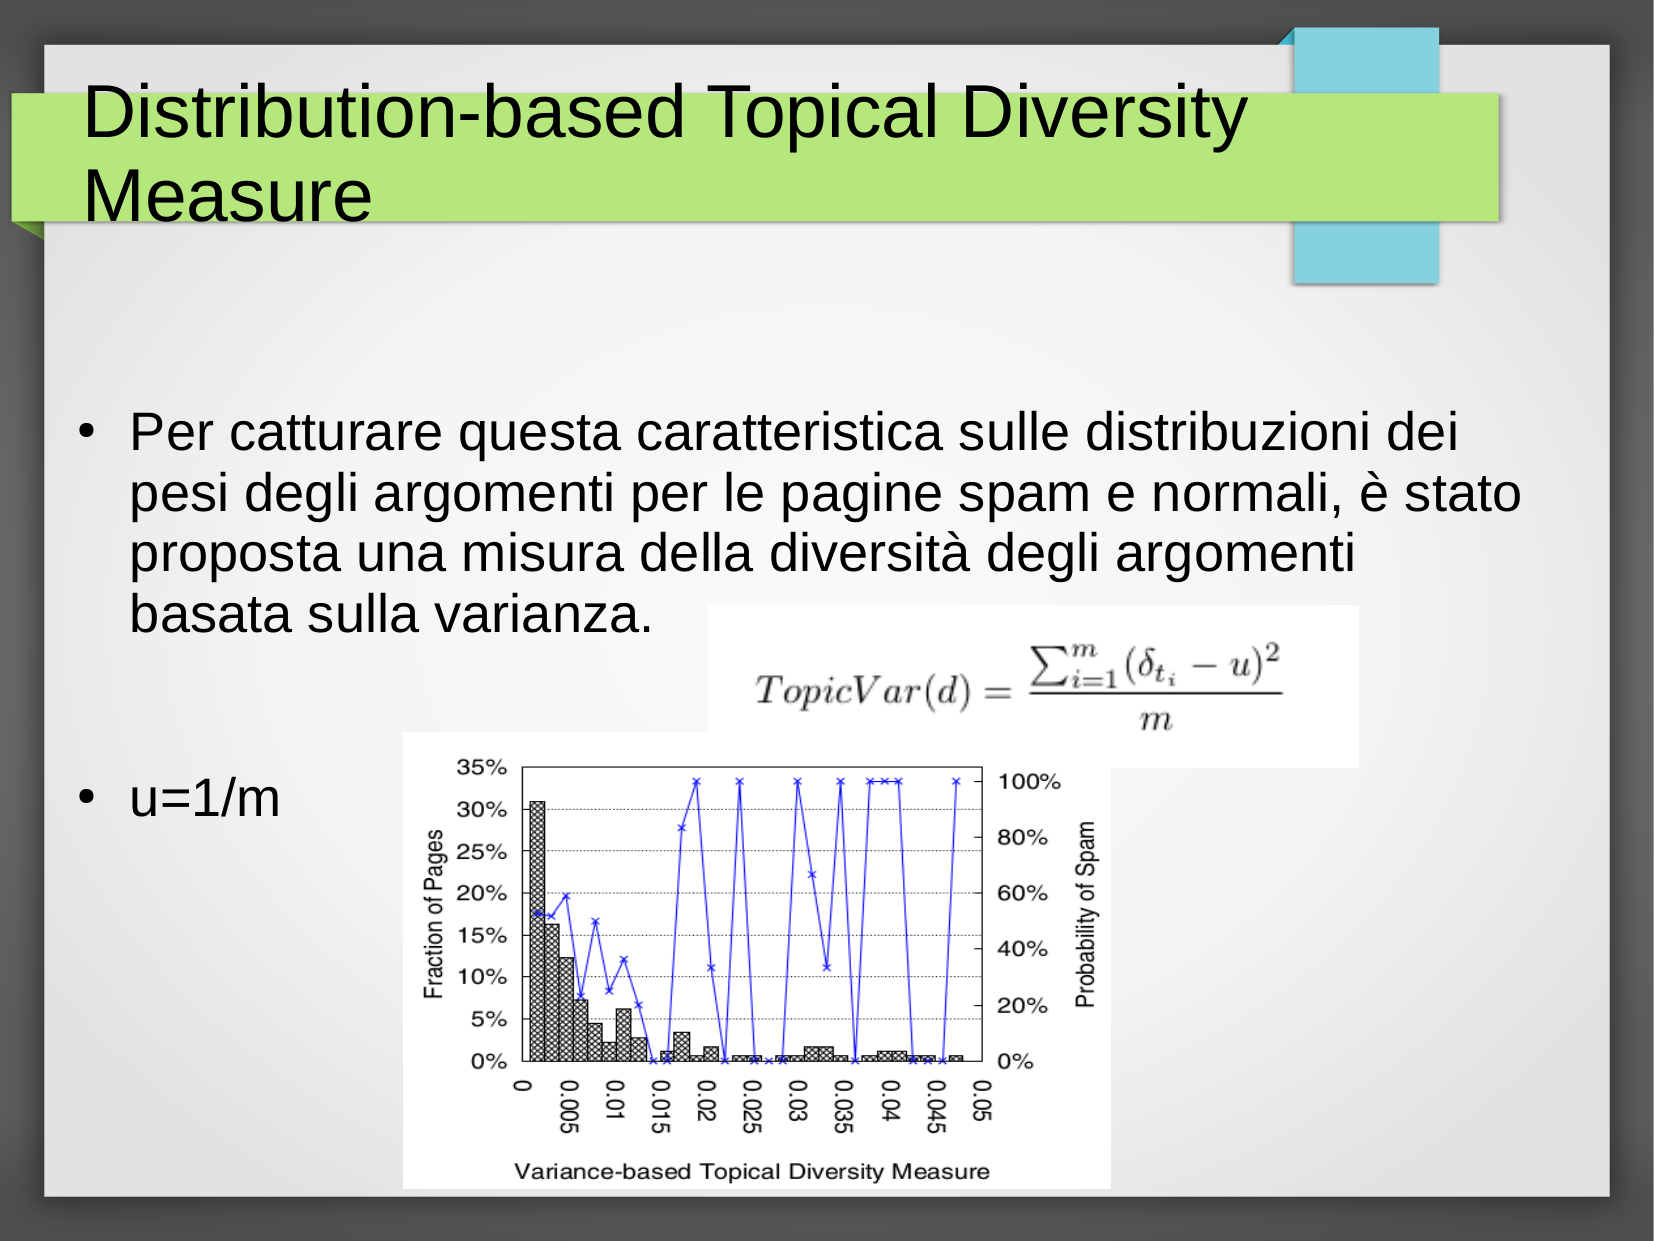

# Distribution-based Topical Diversity Measure
Per catturare questa caratteristica sulle distribuzioni dei pesi degli argomenti per le pagine spam e normali, è stato proposta una misura della diversità degli argomenti basata sulla varianza.
u=1/m